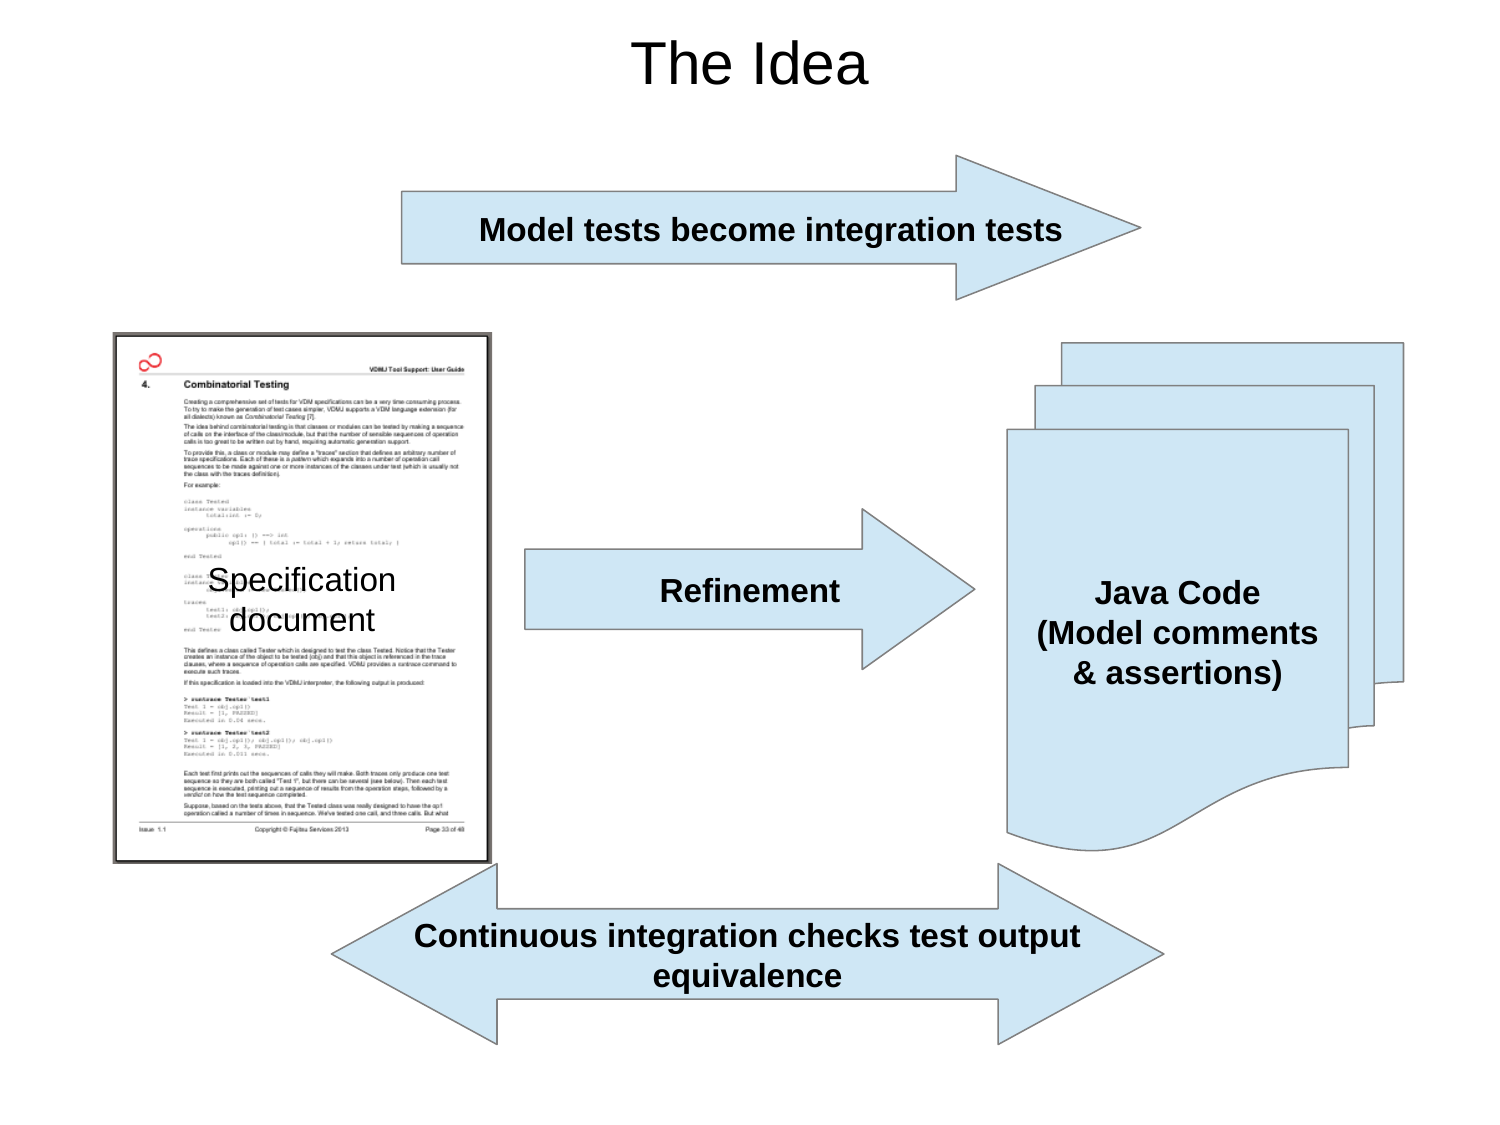

The Idea
Model tests become integration tests
Specification
document
Java Code
(Model comments & assertions)
Refinement
Continuous integration checks test output equivalence